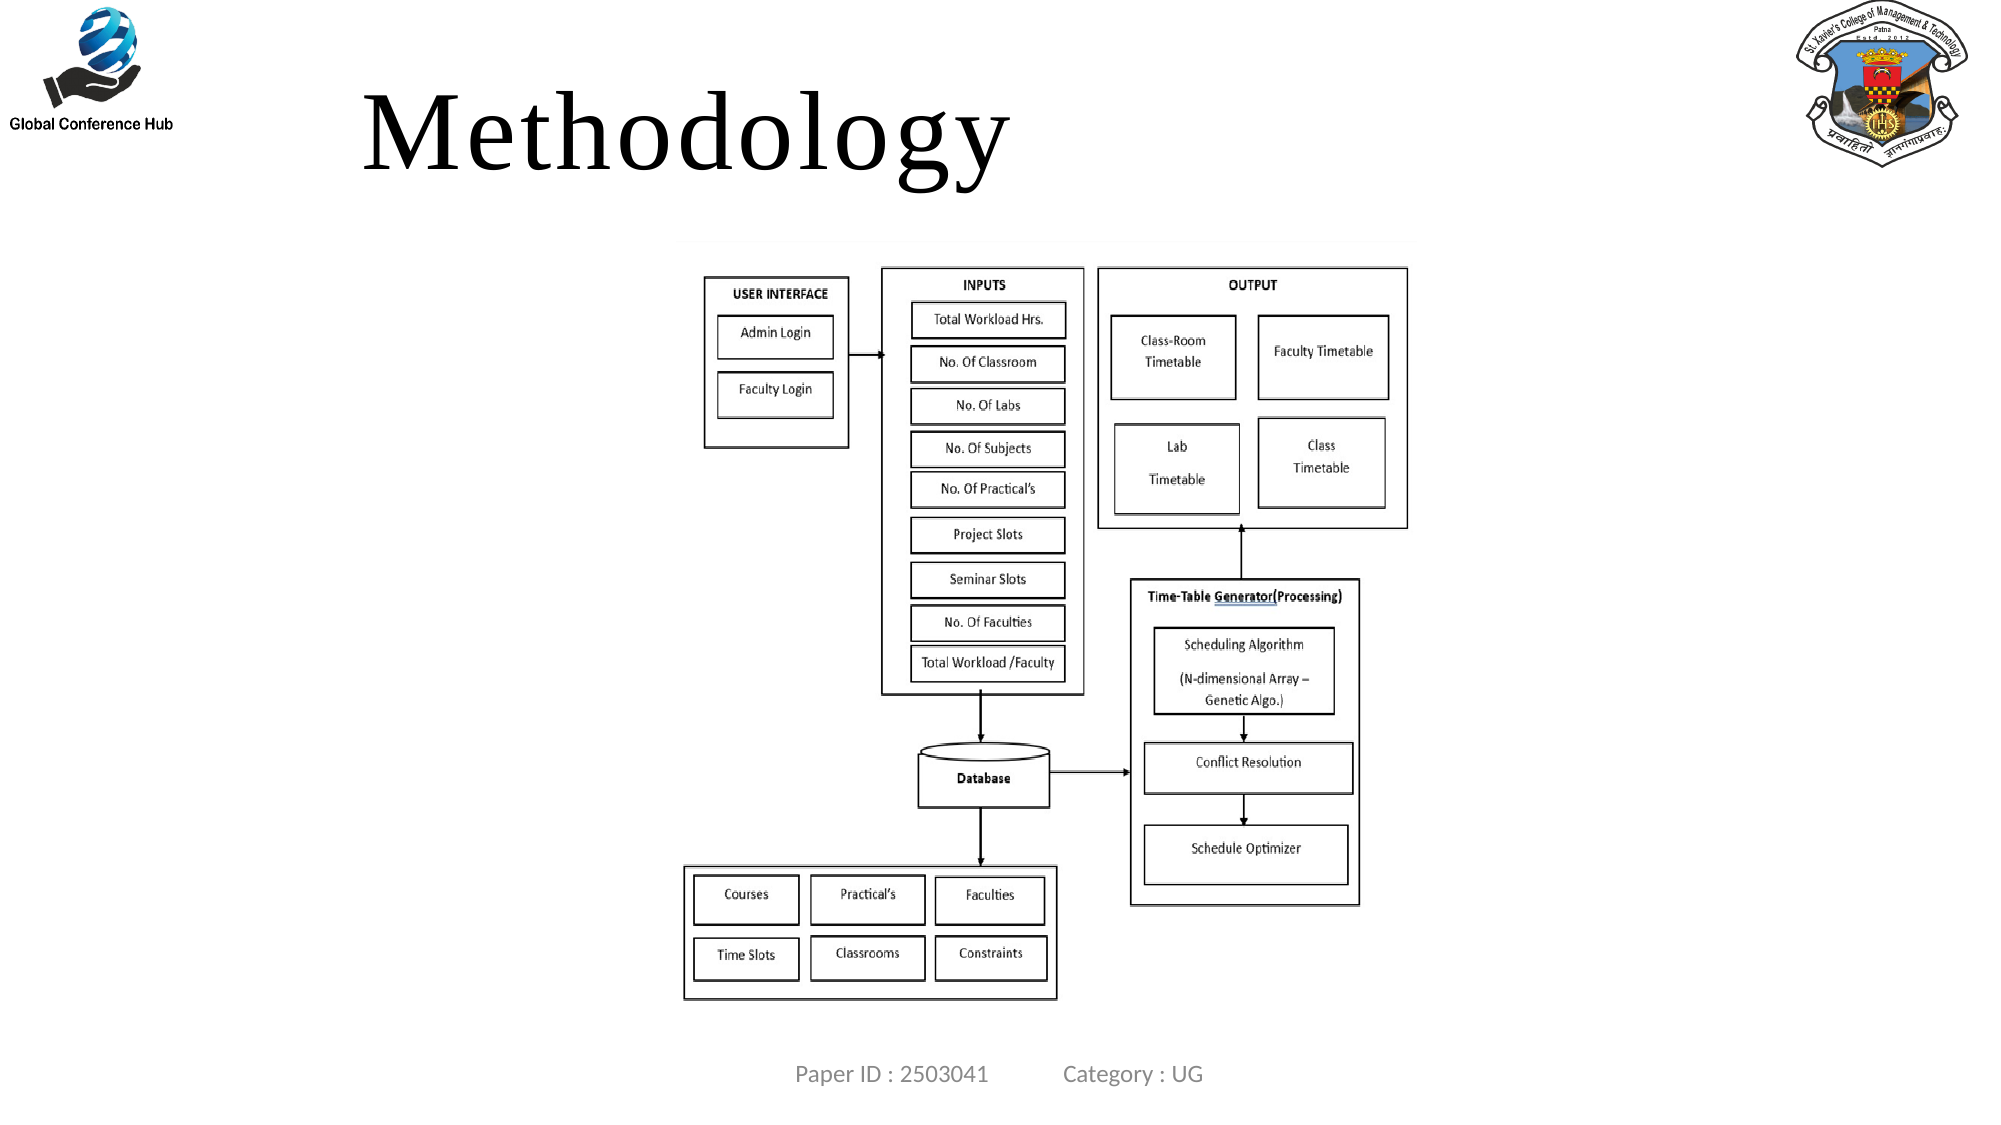

# Methodology
Paper ID : 2503041 Category : UG